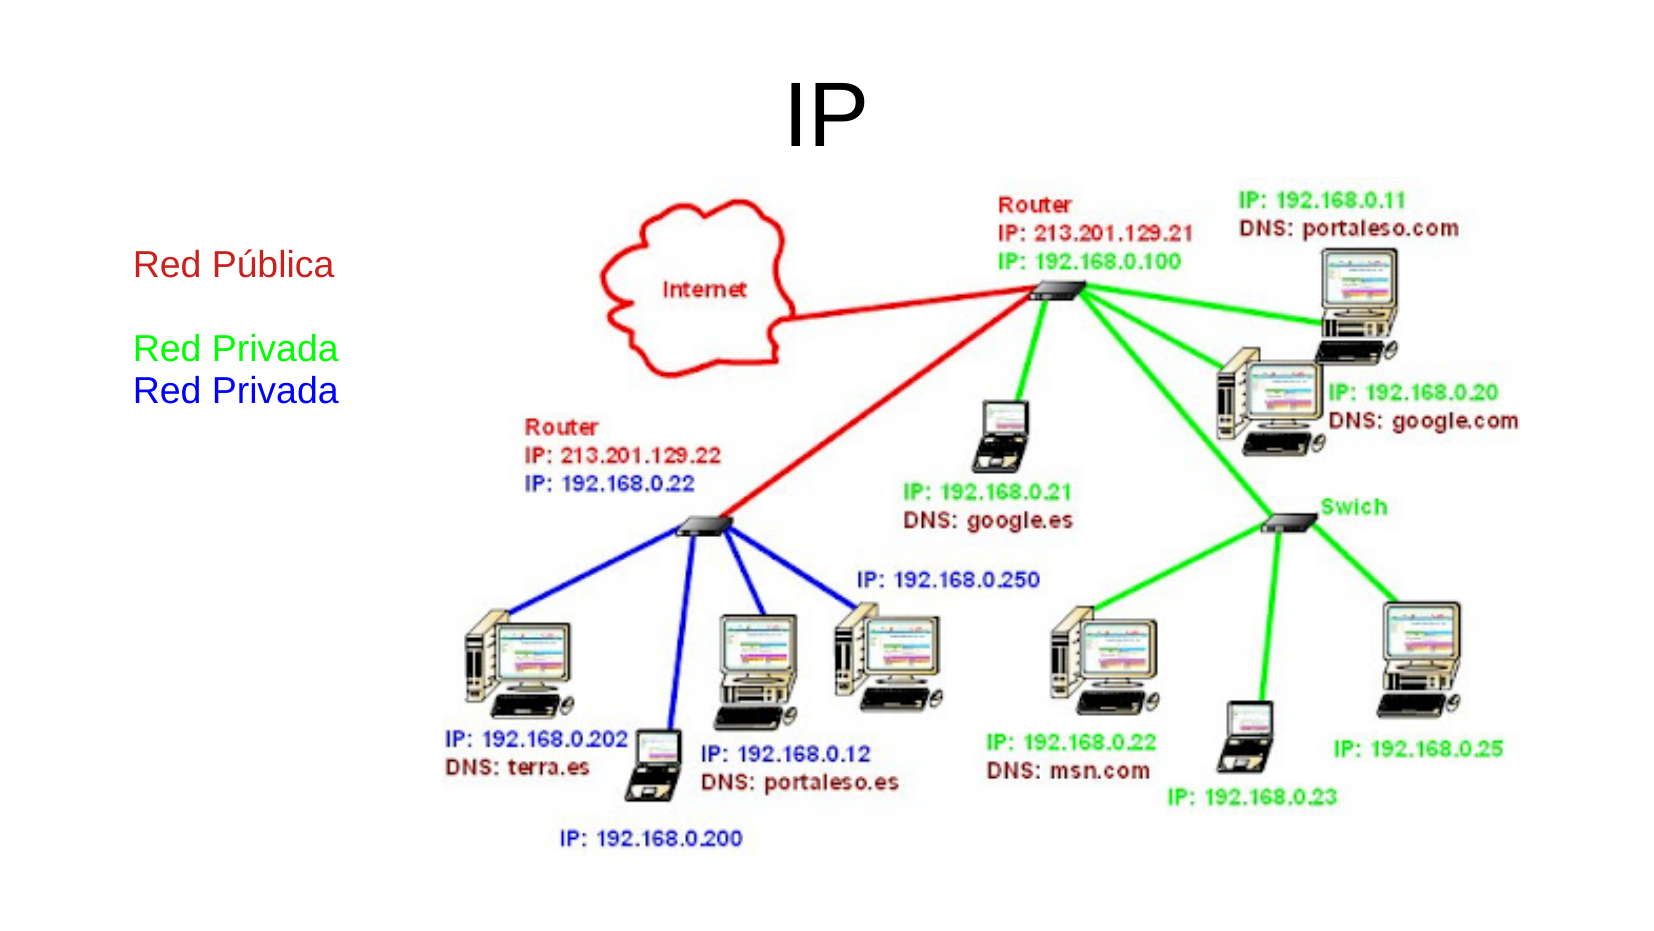

# IP
Red Pública
Red Privada
Red Privada